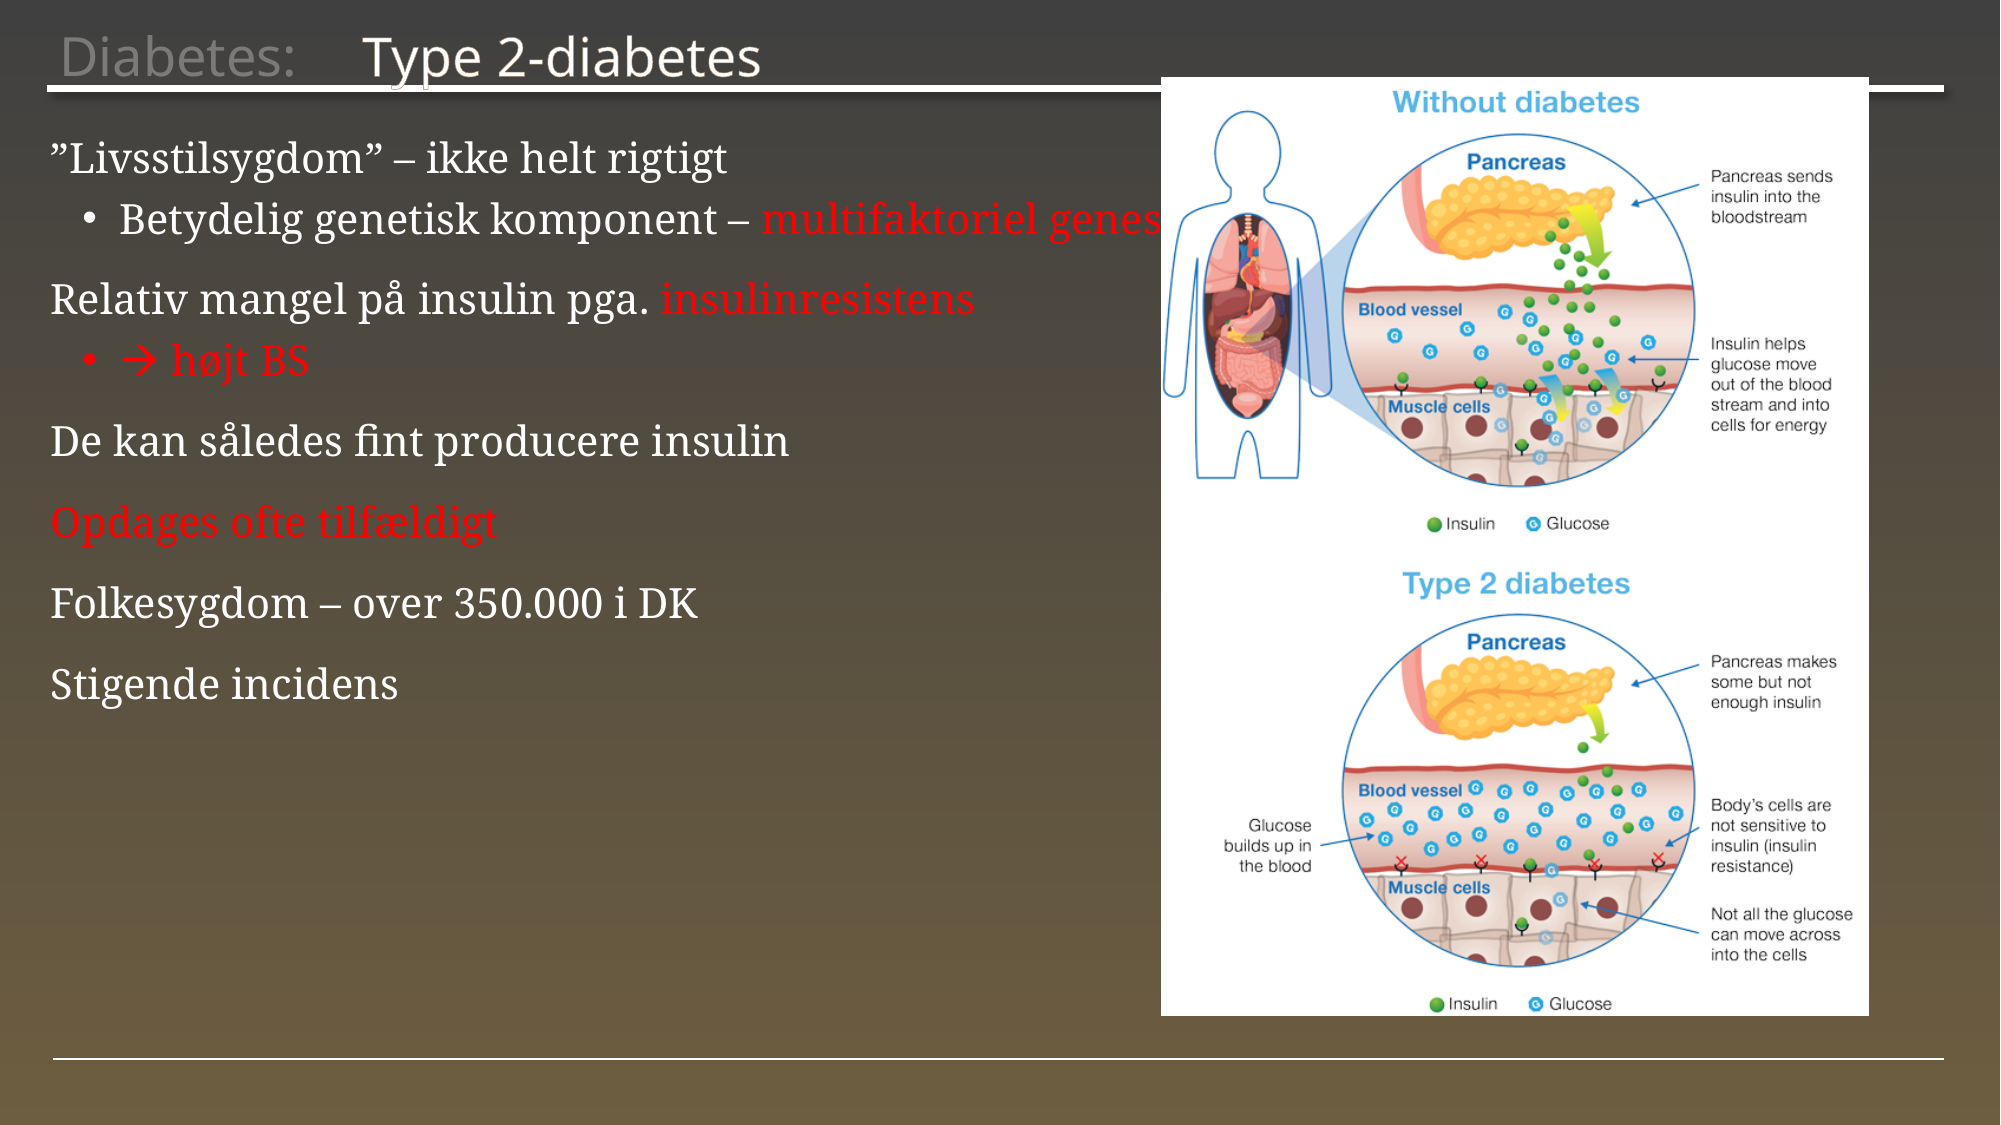

# Diabetes:
Type 2-diabetes
”Livsstilsygdom” – ikke helt rigtigt
Betydelig genetisk komponent – multifaktoriel genese
Relativ mangel på insulin pga. insulinresistens
 højt BS
De kan således fint producere insulin
Opdages ofte tilfældigt
Folkesygdom – over 350.000 i DK
Stigende incidens